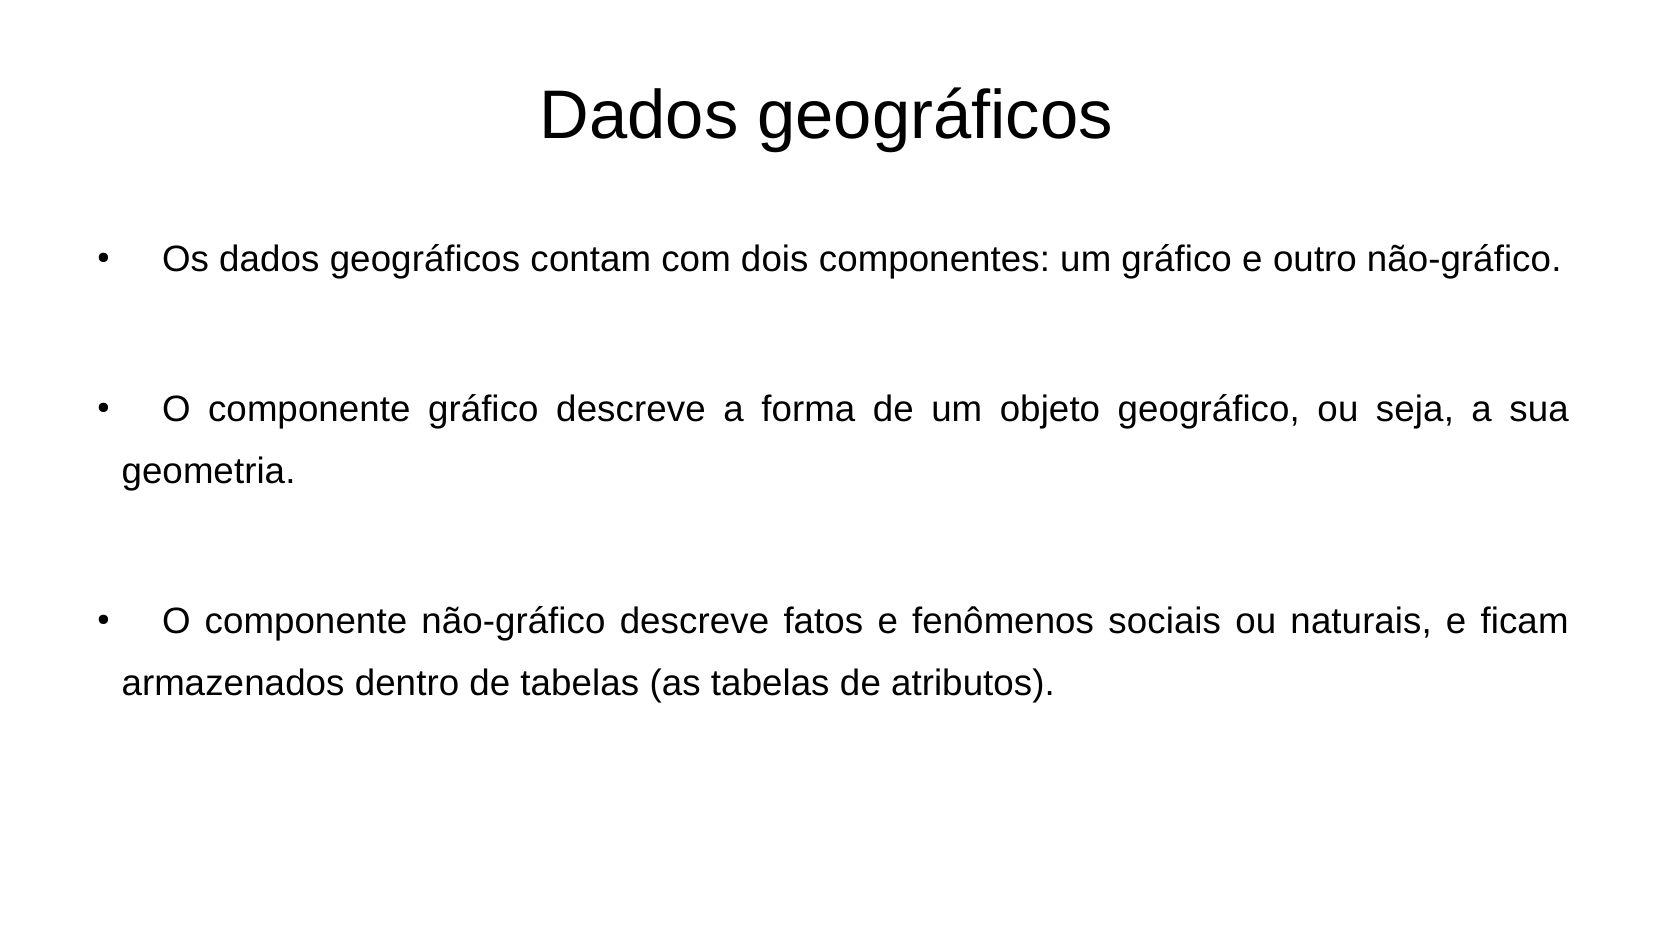

# Dados geográficos
Os dados geográficos contam com dois componentes: um gráfico e outro não-gráfico.
O componente gráfico descreve a forma de um objeto geográfico, ou seja, a sua geometria.
O componente não-gráfico descreve fatos e fenômenos sociais ou naturais, e ficam armazenados dentro de tabelas (as tabelas de atributos).